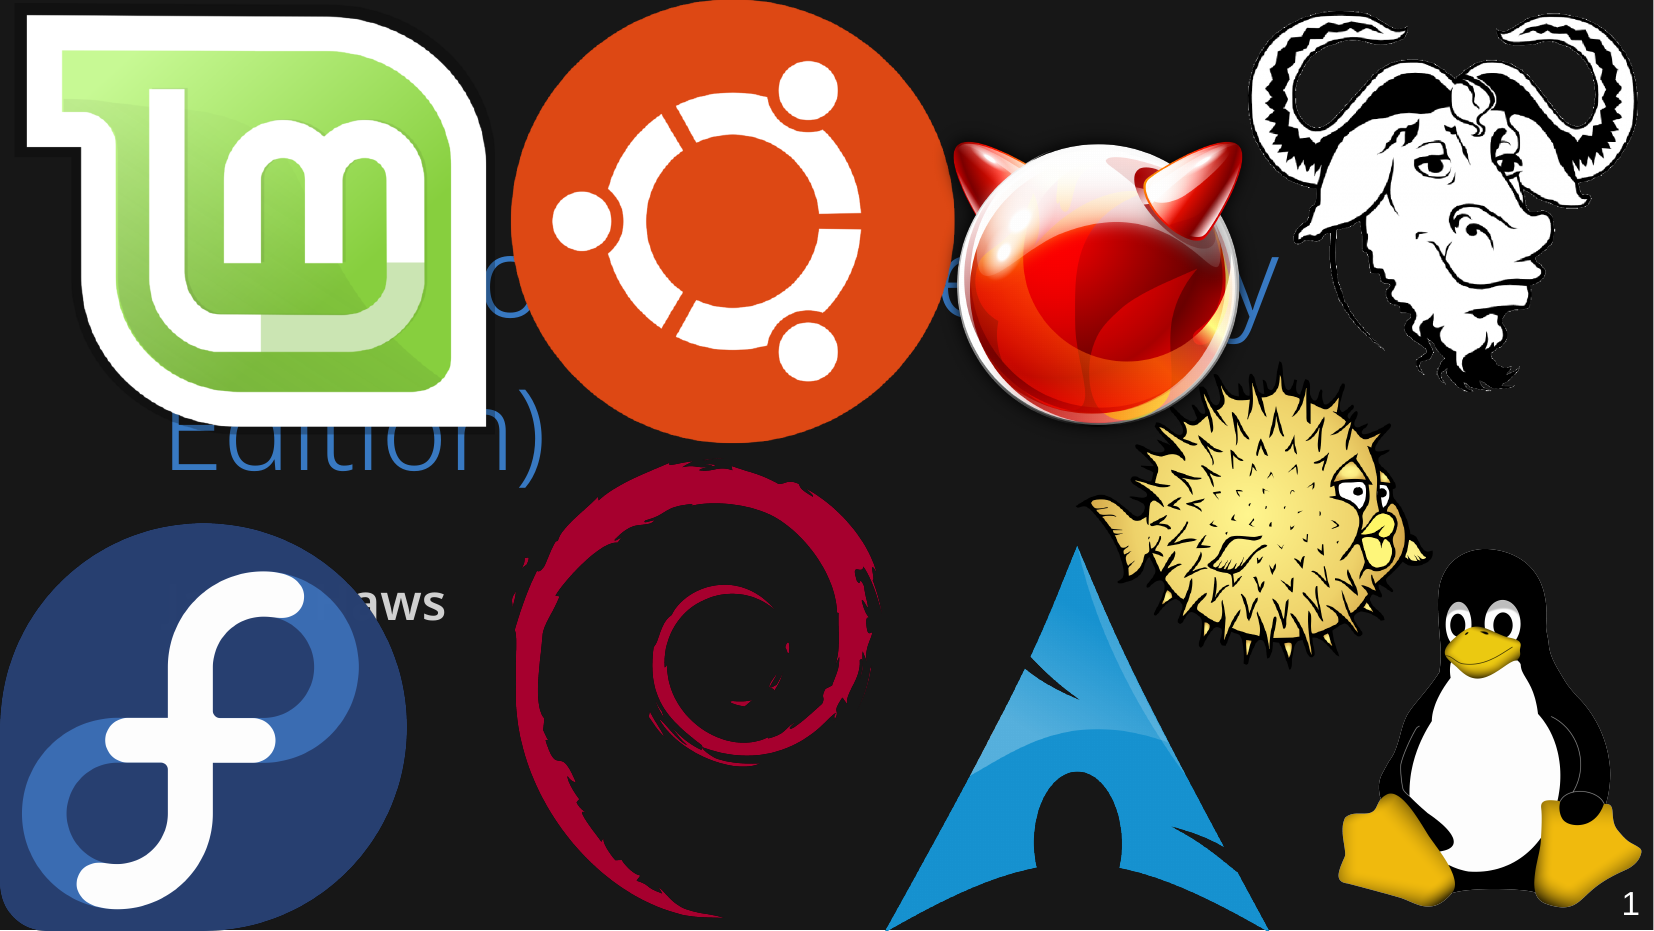

# Intro to *NIX (Security Edition)
Jaxon Haws